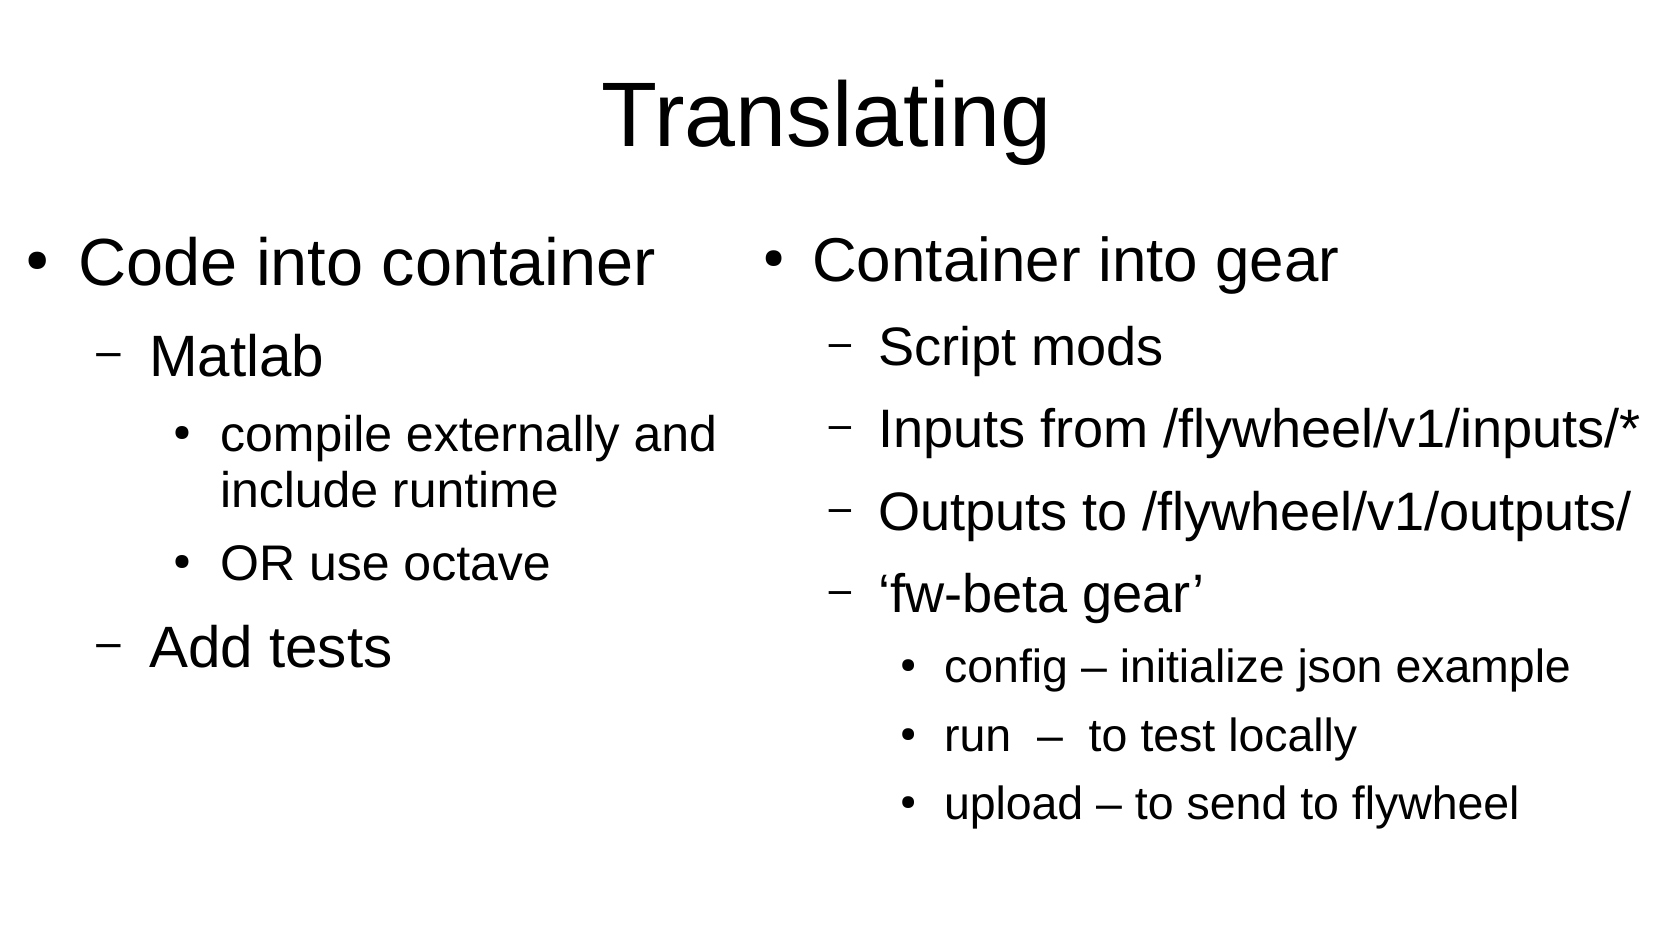

# Translating
Code into container
Matlab
compile externally and include runtime
OR use octave
Add tests
Container into gear
Script mods
Inputs from /flywheel/v1/inputs/*
Outputs to /flywheel/v1/outputs/
‘fw-beta gear’
config – initialize json example
run – to test locally
upload – to send to flywheel